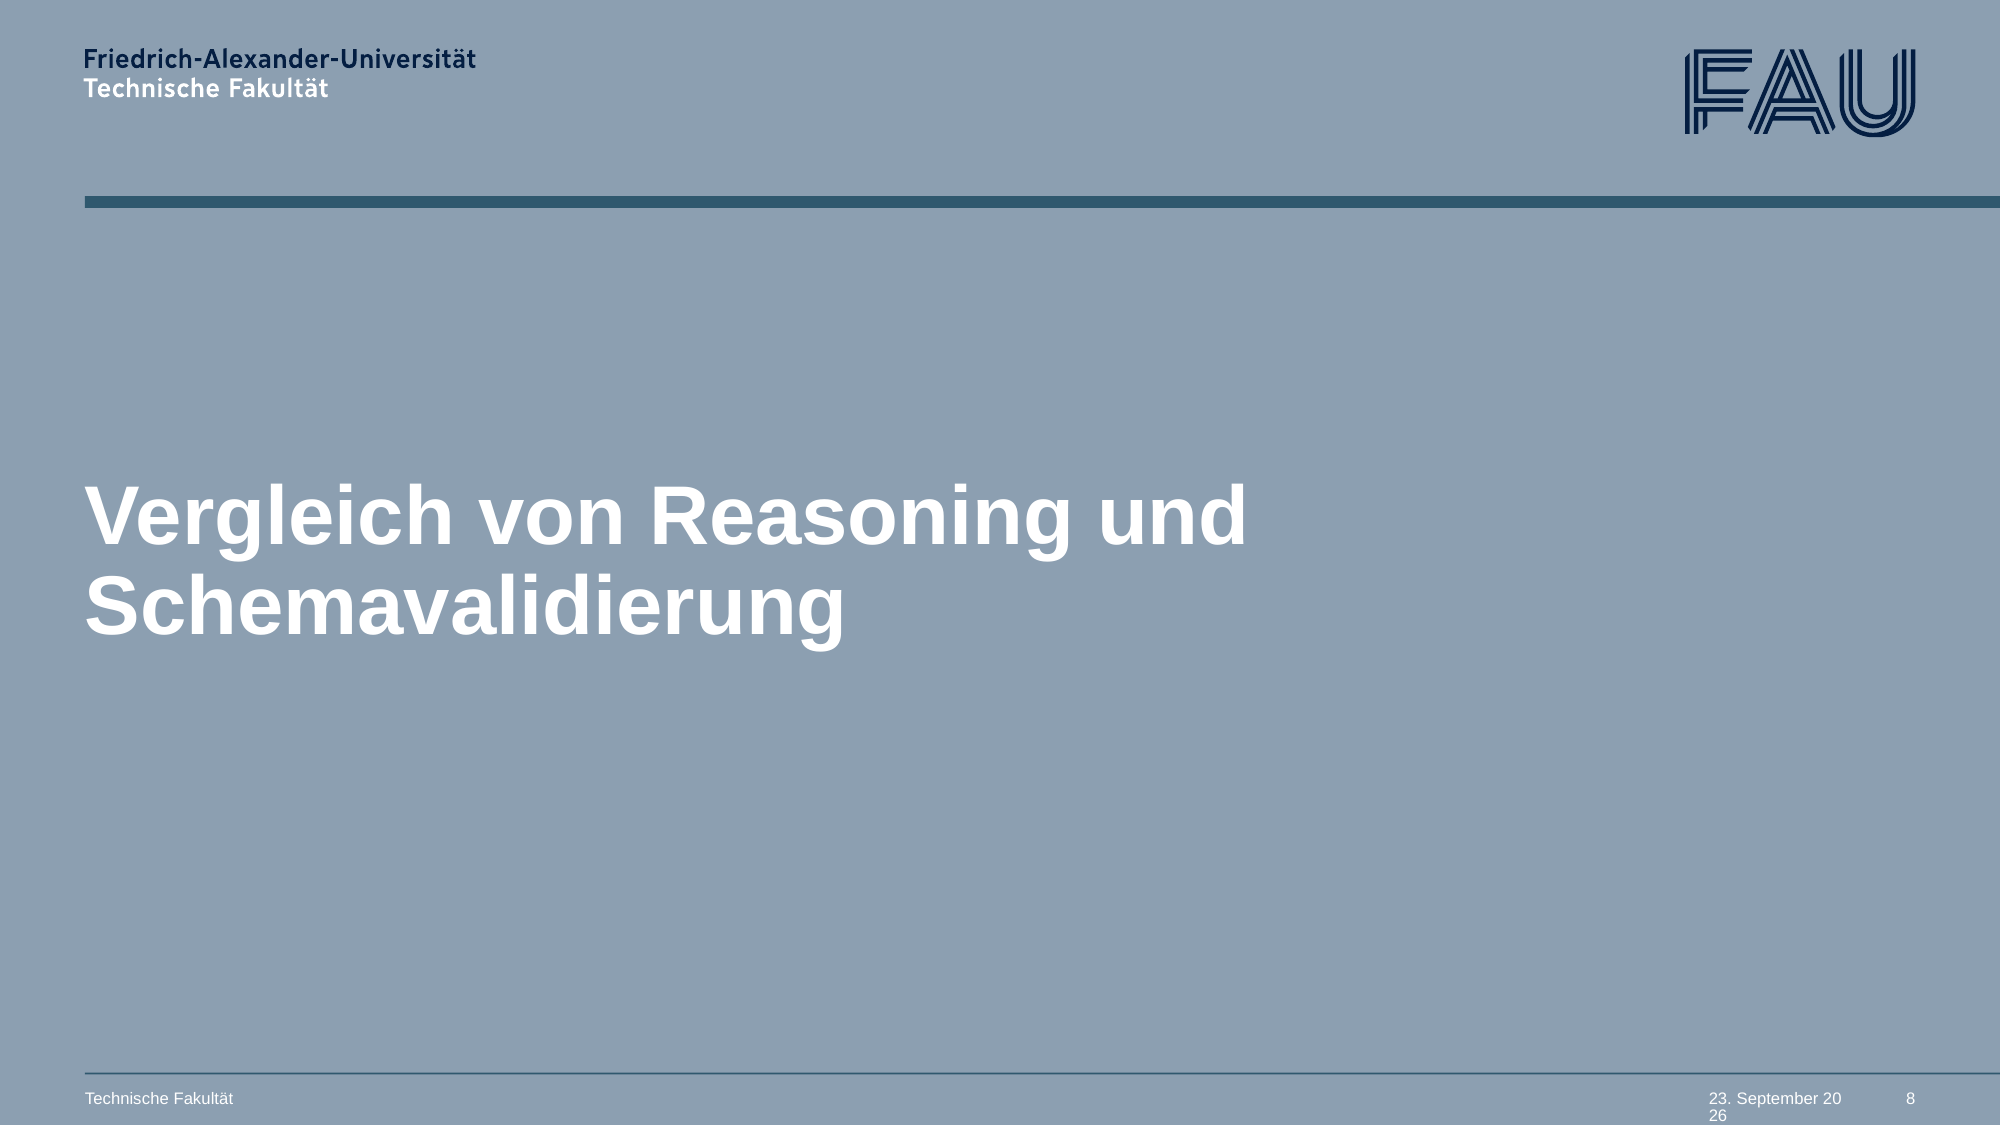

# Vergleich von Reasoning und Schemavalidierung
Technische Fakultät
8